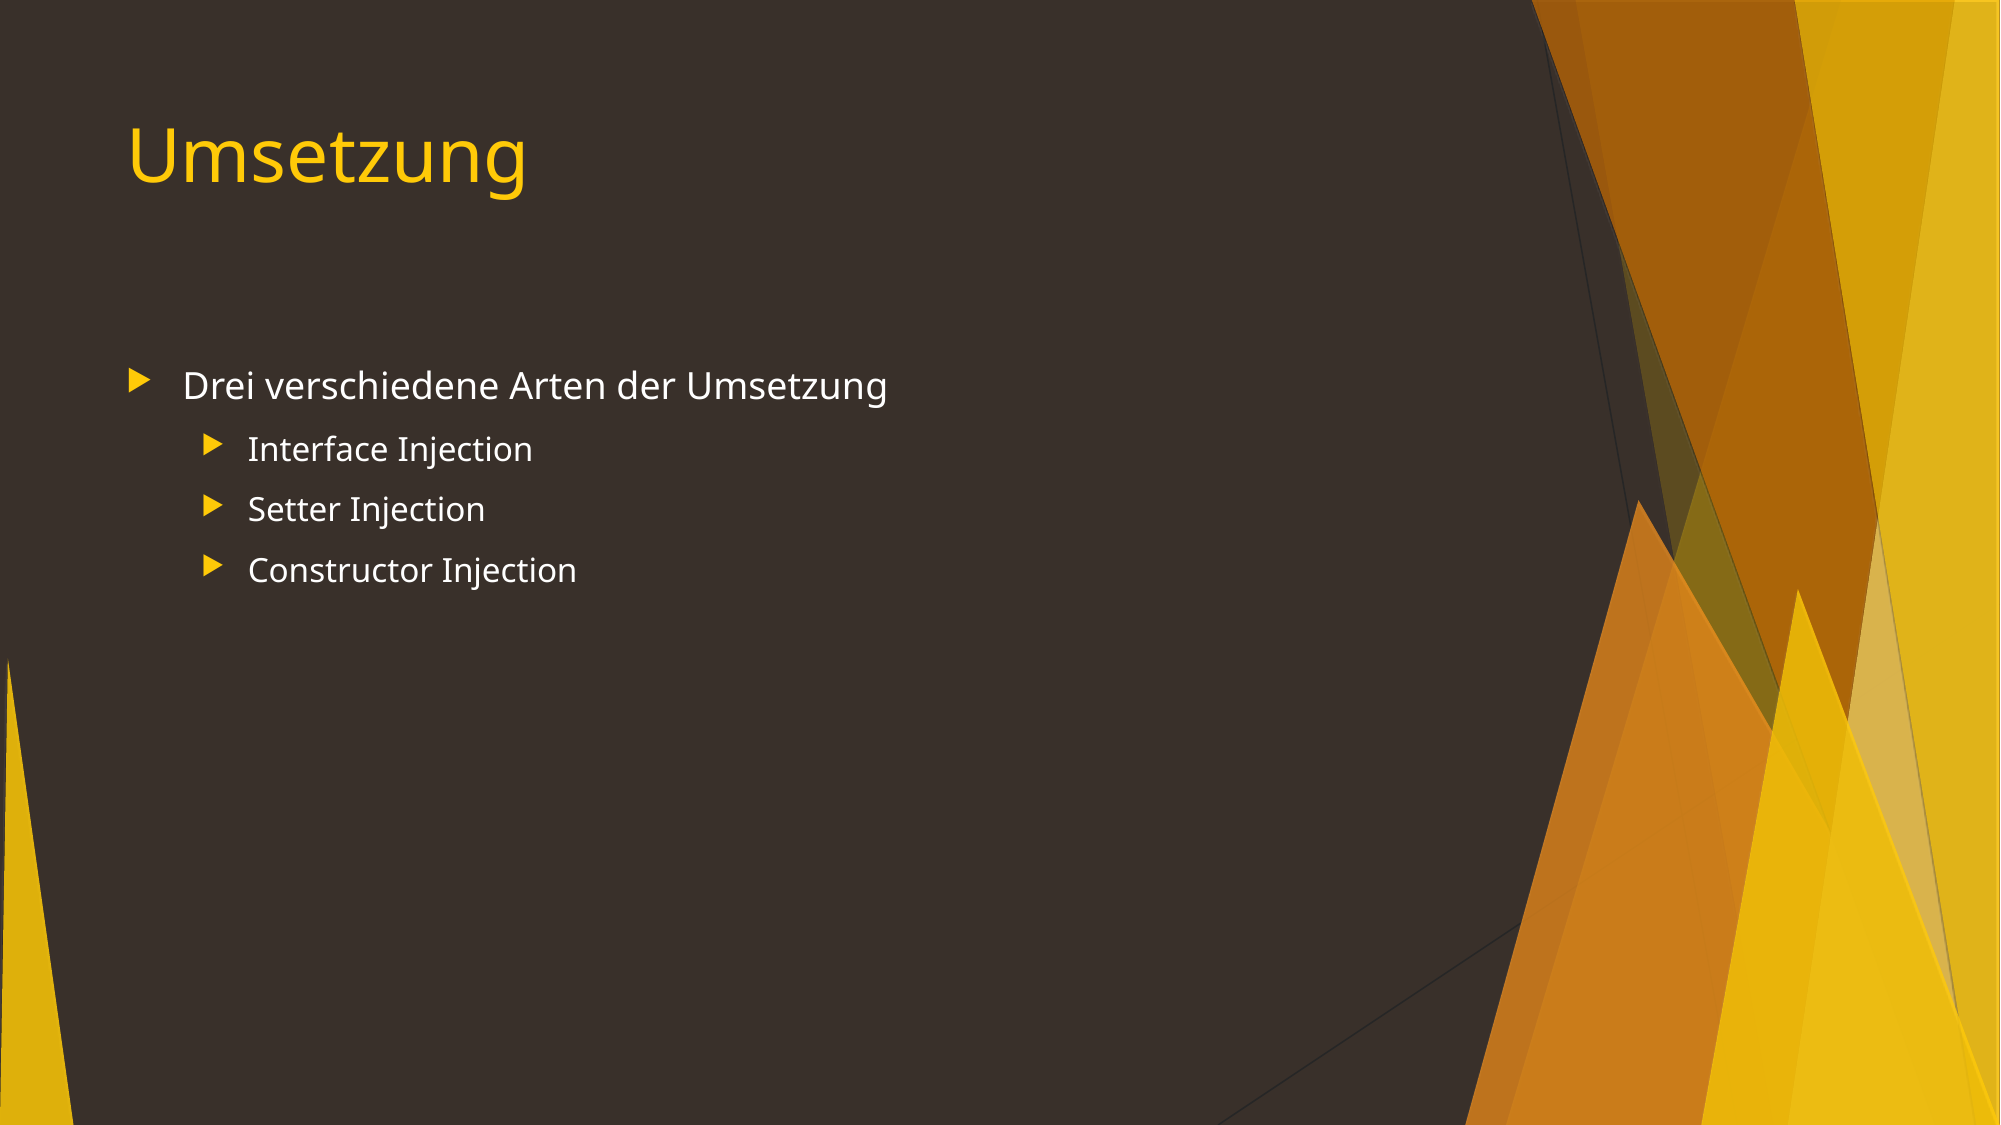

# Umsetzung
Drei verschiedene Arten der Umsetzung
Interface Injection
Setter Injection
Constructor Injection